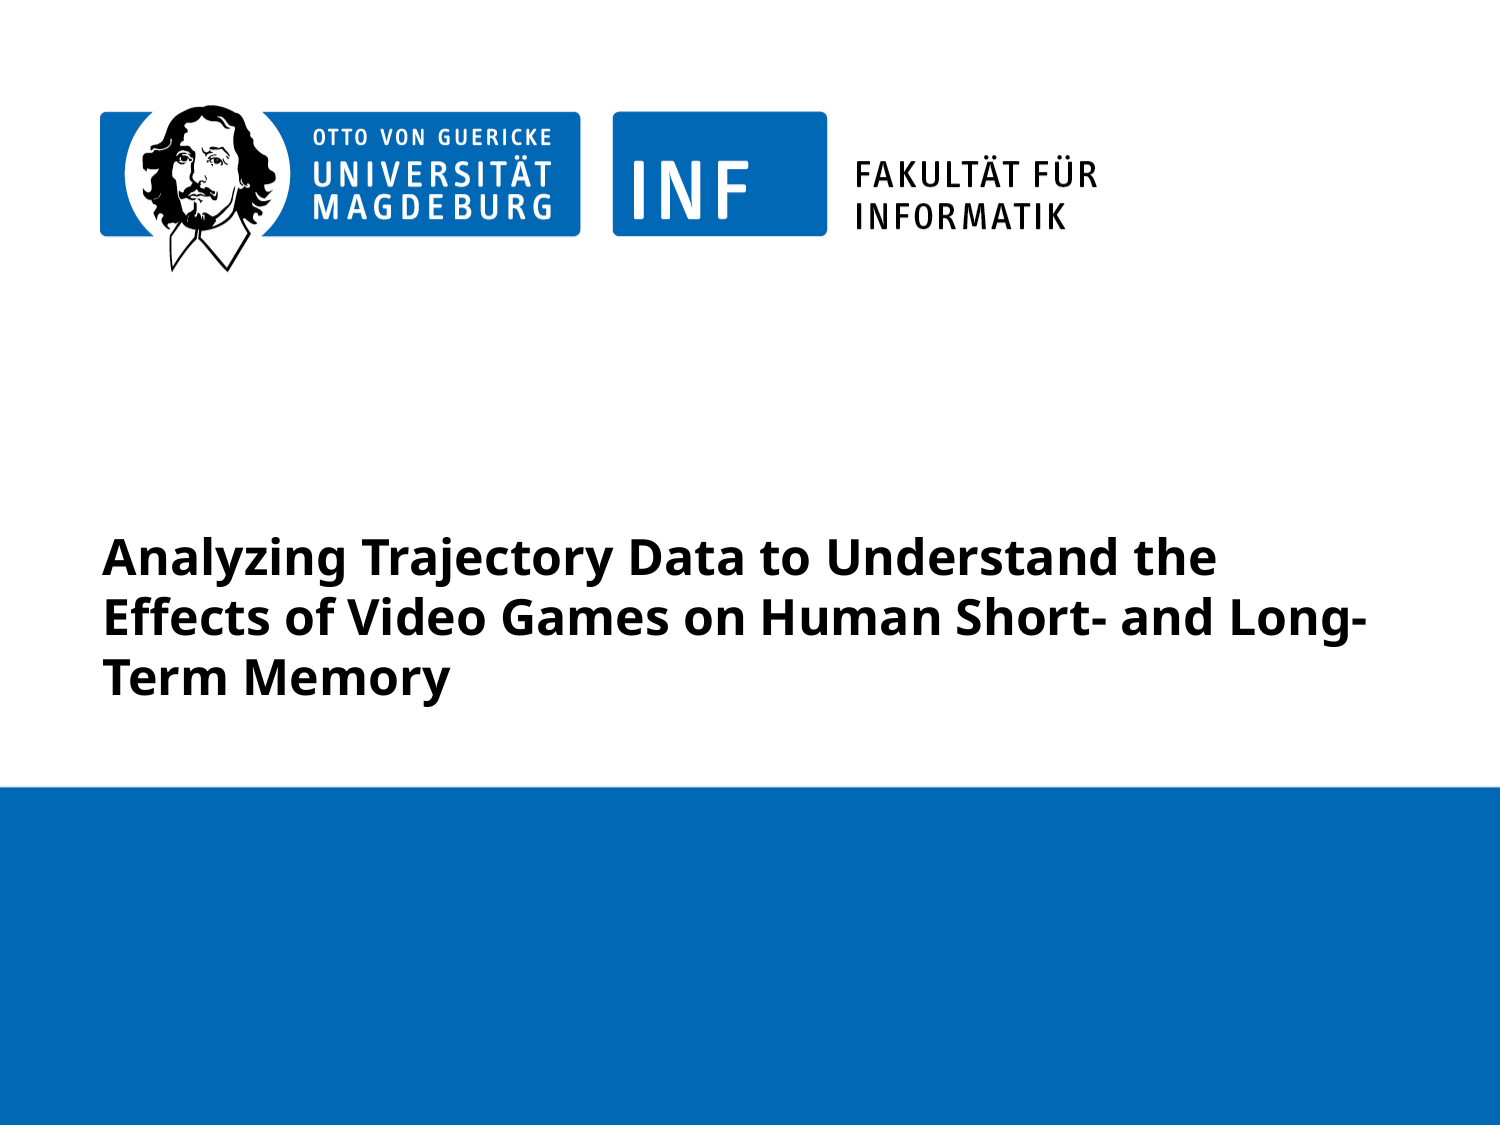

Analyzing Trajectory Data to Understand the Effects of Video Games on Human Short- and Long-Term Memory